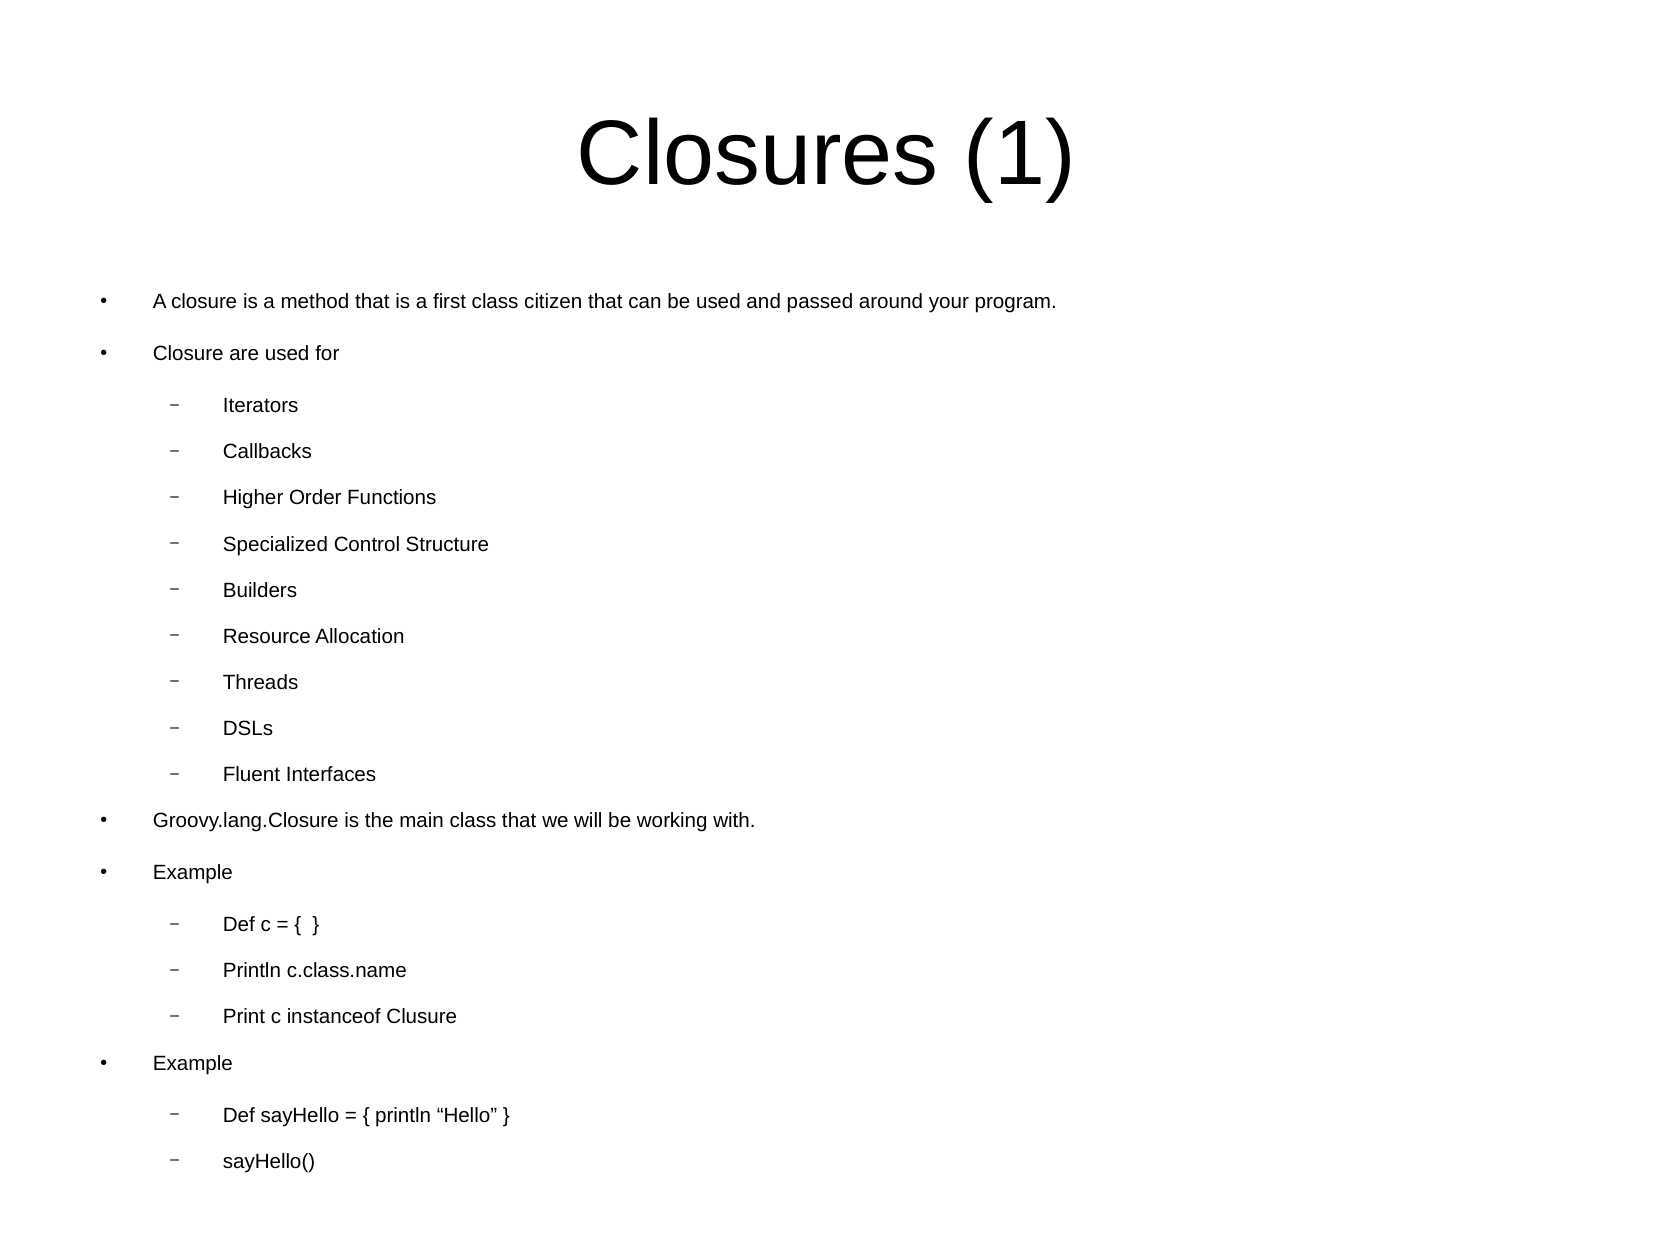

# Closures (1)
A closure is a method that is a first class citizen that can be used and passed around your program.
Closure are used for
Iterators
Callbacks
Higher Order Functions
Specialized Control Structure
Builders
Resource Allocation
Threads
DSLs
Fluent Interfaces
Groovy.lang.Closure is the main class that we will be working with.
Example
Def c = { }
Println c.class.name
Print c instanceof Clusure
Example
Def sayHello = { println “Hello” }
sayHello()